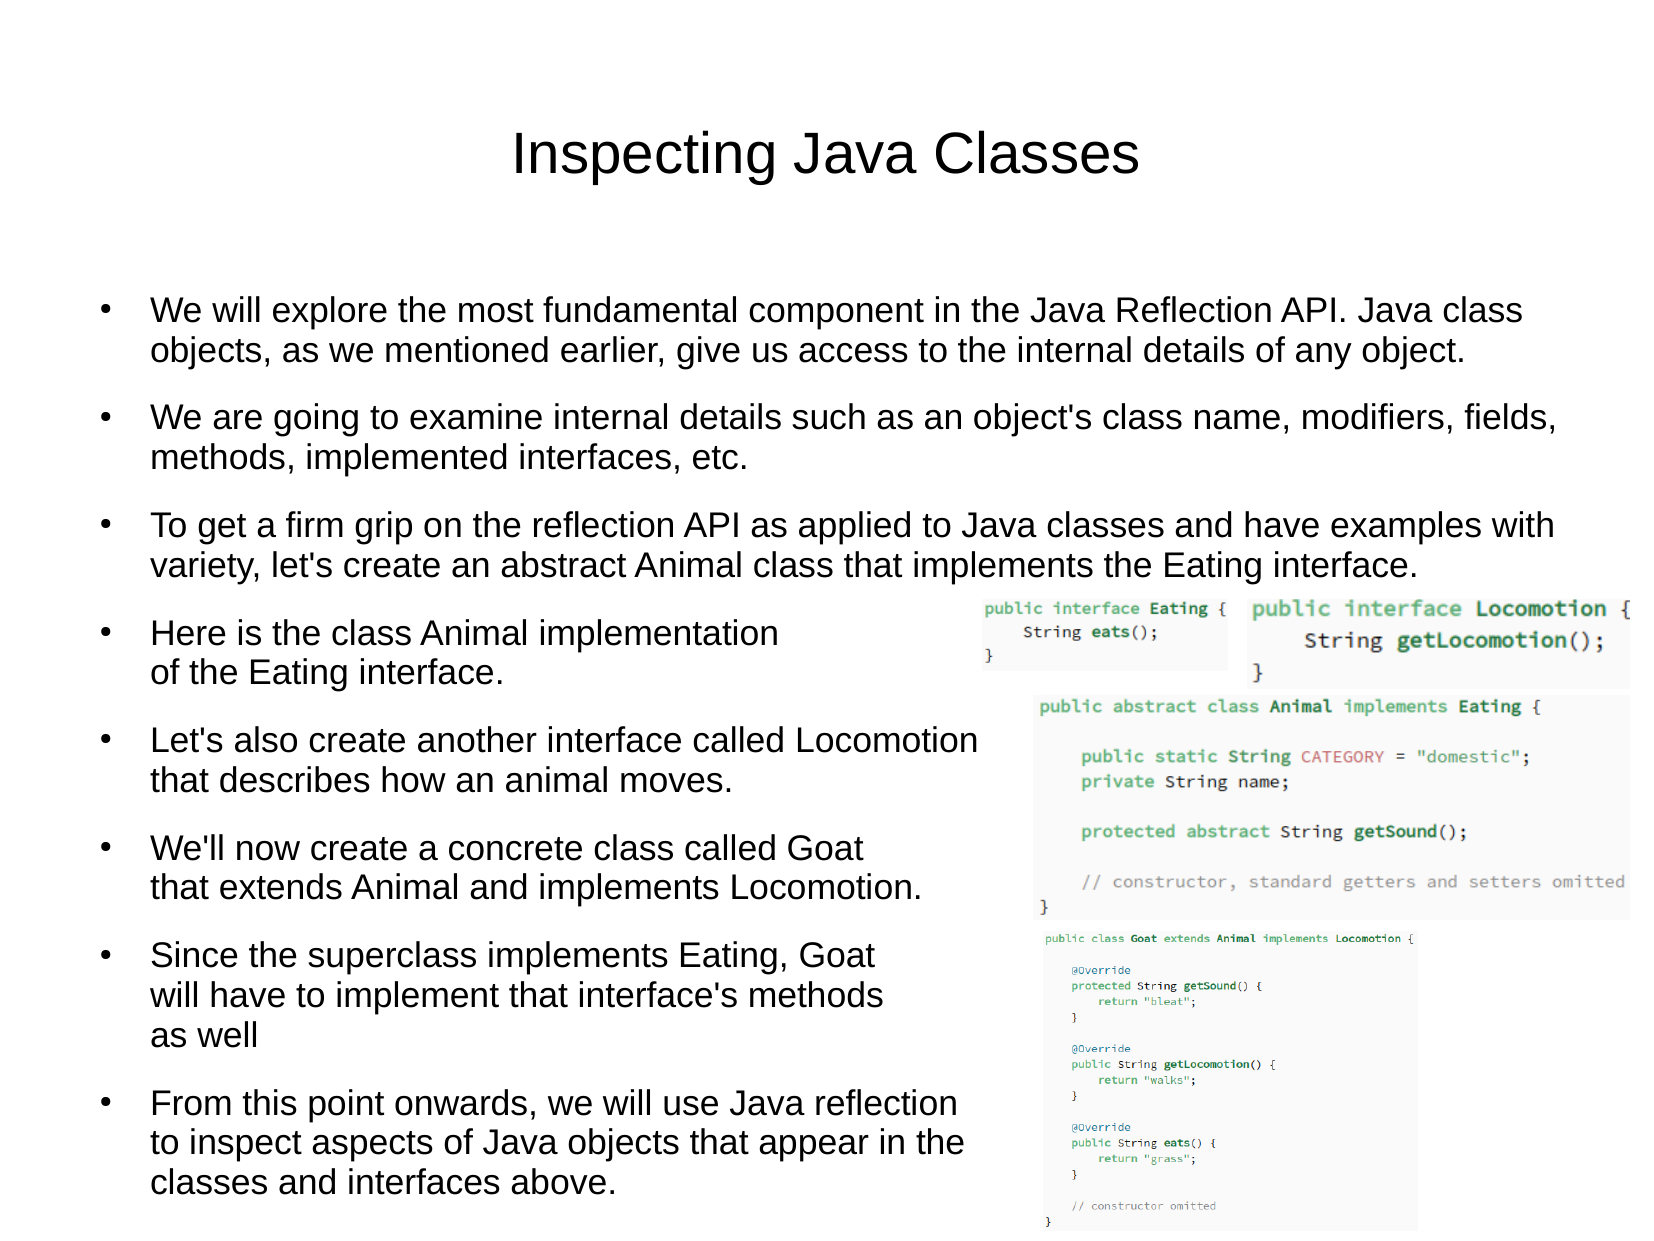

# Inspecting Java Classes
We will explore the most fundamental component in the Java Reflection API. Java class objects, as we mentioned earlier, give us access to the internal details of any object.
We are going to examine internal details such as an object's class name, modifiers, fields, methods, implemented interfaces, etc.
To get a firm grip on the reflection API as applied to Java classes and have examples with variety, let's create an abstract Animal class that implements the Eating interface.
Here is the class Animal implementation
of the Eating interface.
Let's also create another interface called Locomotion
that describes how an animal moves.
We'll now create a concrete class called Goat
that extends Animal and implements Locomotion.
Since the superclass implements Eating, Goat
will have to implement that interface's methods
as well
From this point onwards, we will use Java reflection
to inspect aspects of Java objects that appear in the
classes and interfaces above.